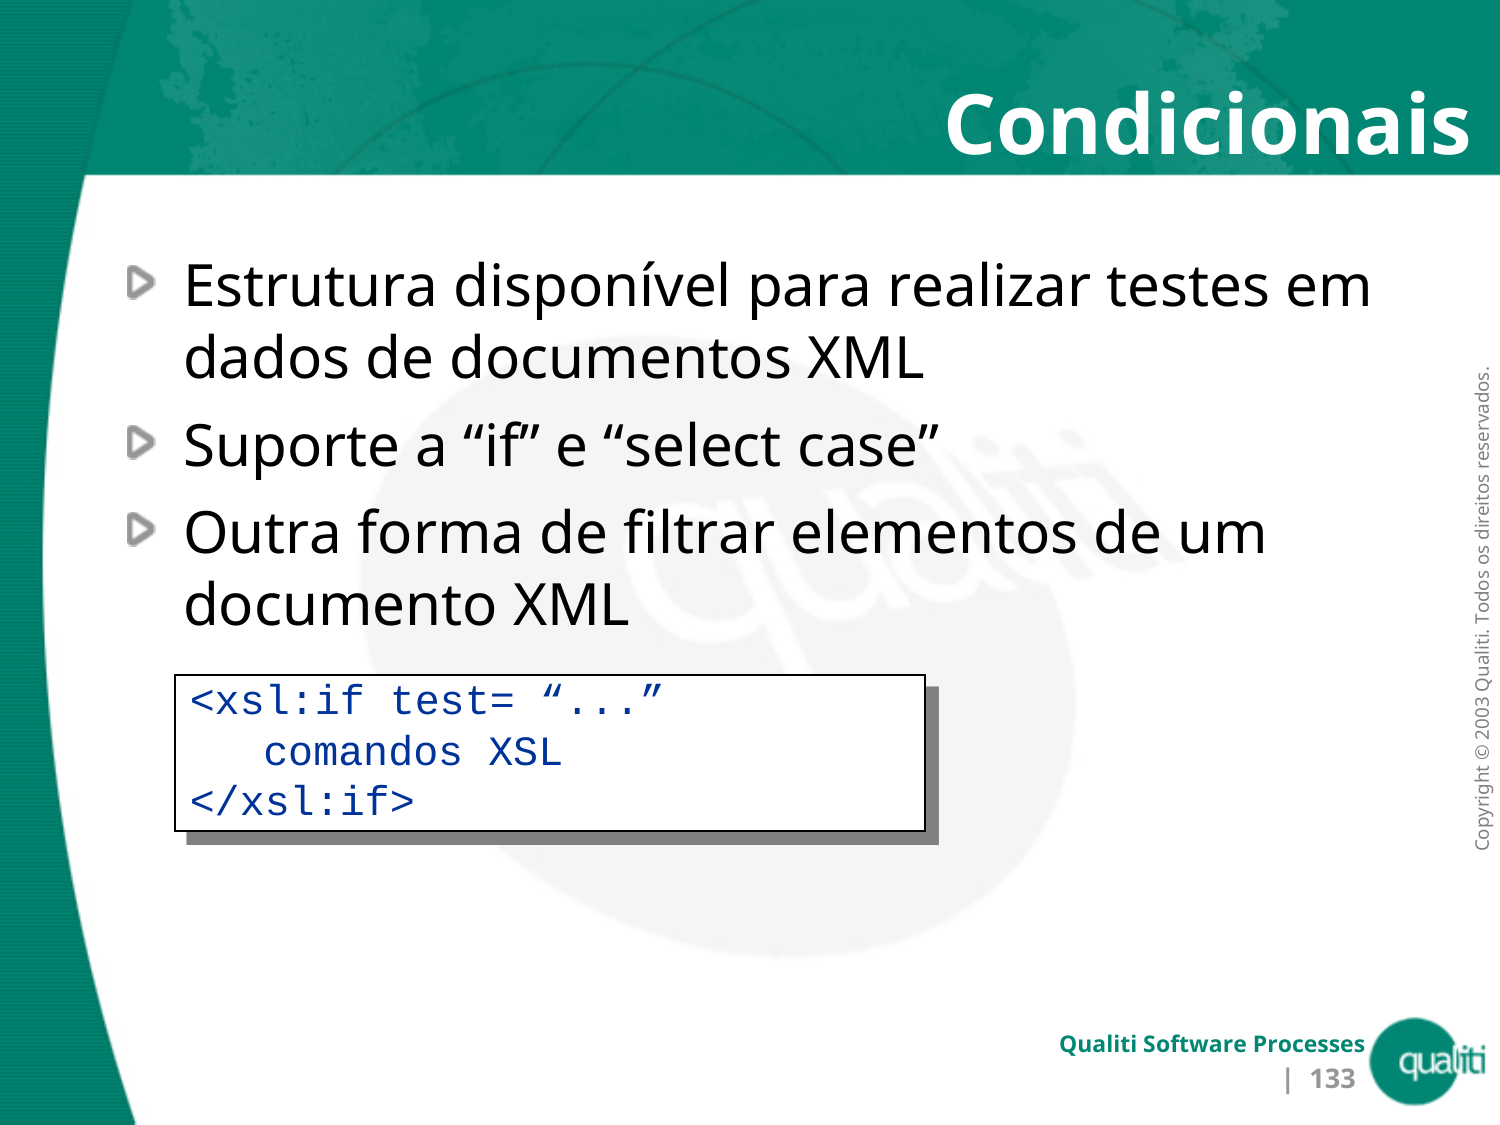

# Condicionais
Estrutura disponível para realizar testes em dados de documentos XML
Suporte a “if” e “select case”
Outra forma de filtrar elementos de um documento XML
<xsl:if test= “...”
	comandos XSL
</xsl:if>